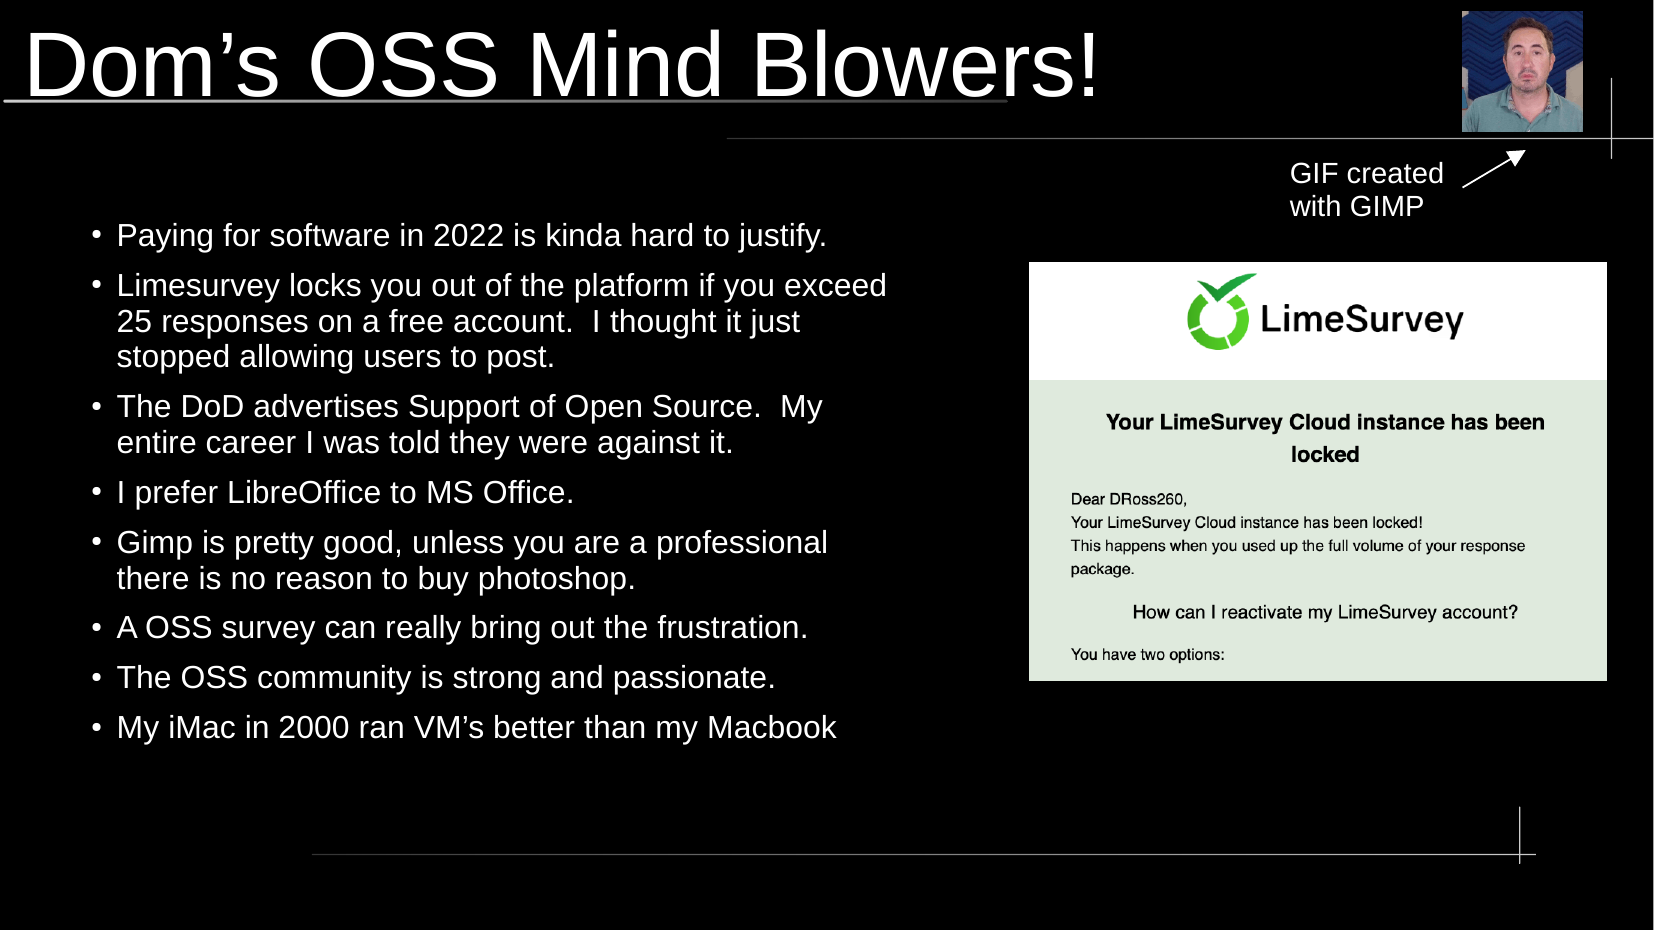

# Dom’s OSS Mind Blowers!
GIF created
with GIMP
Paying for software in 2022 is kinda hard to justify.
Limesurvey locks you out of the platform if you exceed 25 responses on a free account. I thought it just stopped allowing users to post.
The DoD advertises Support of Open Source. My entire career I was told they were against it.
I prefer LibreOffice to MS Office.
Gimp is pretty good, unless you are a professional there is no reason to buy photoshop.
A OSS survey can really bring out the frustration.
The OSS community is strong and passionate.
My iMac in 2000 ran VM’s better than my Macbook